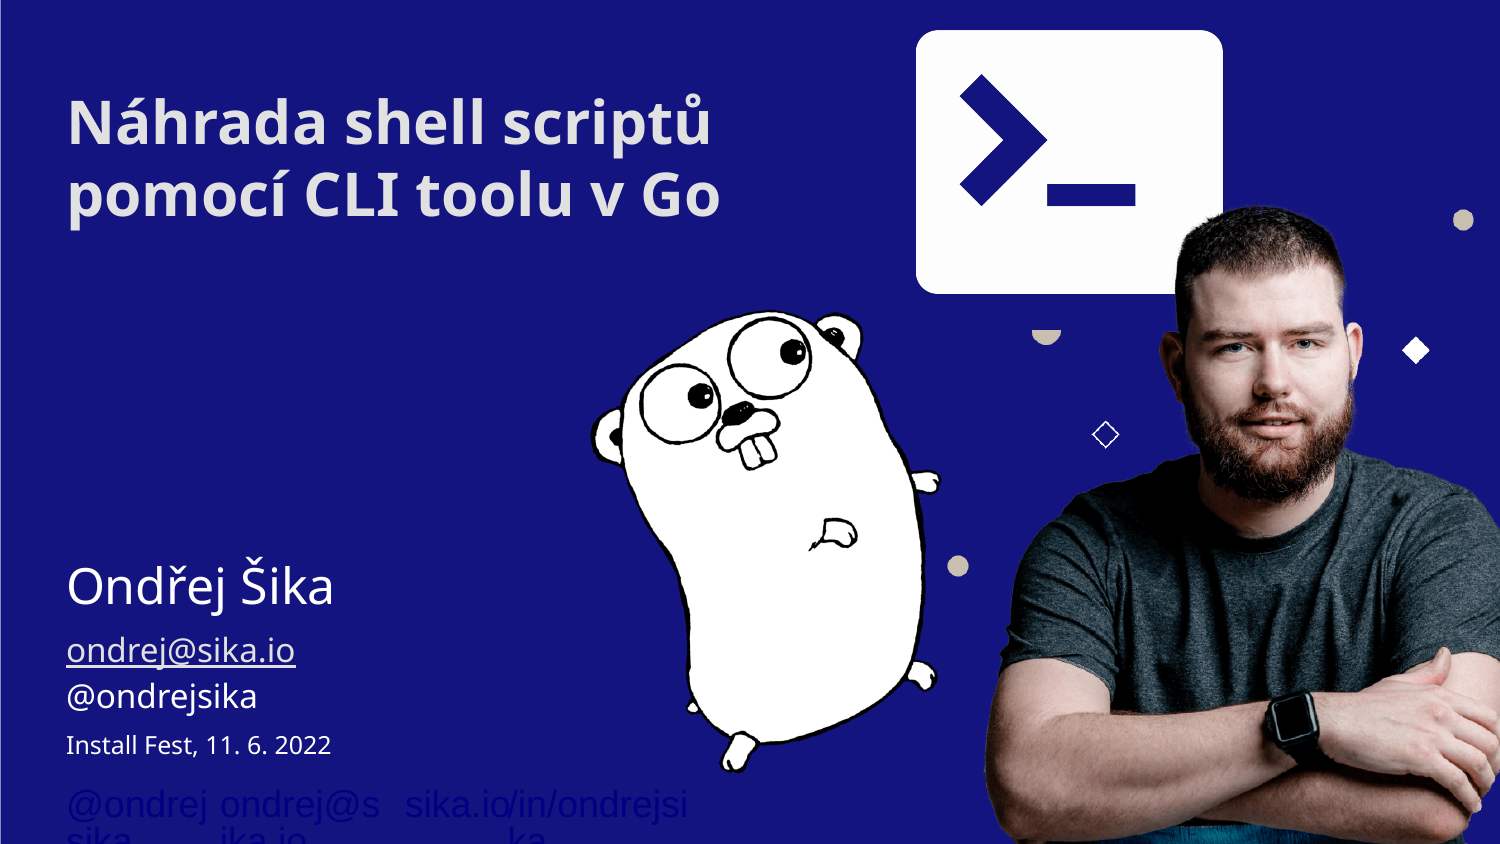

Náhrada shell scriptů
pomocí CLI toolu v Go
# Ondřej Šika
ondrej@sika.io
@ondrejsika
Install Fest, 11. 6. 2022